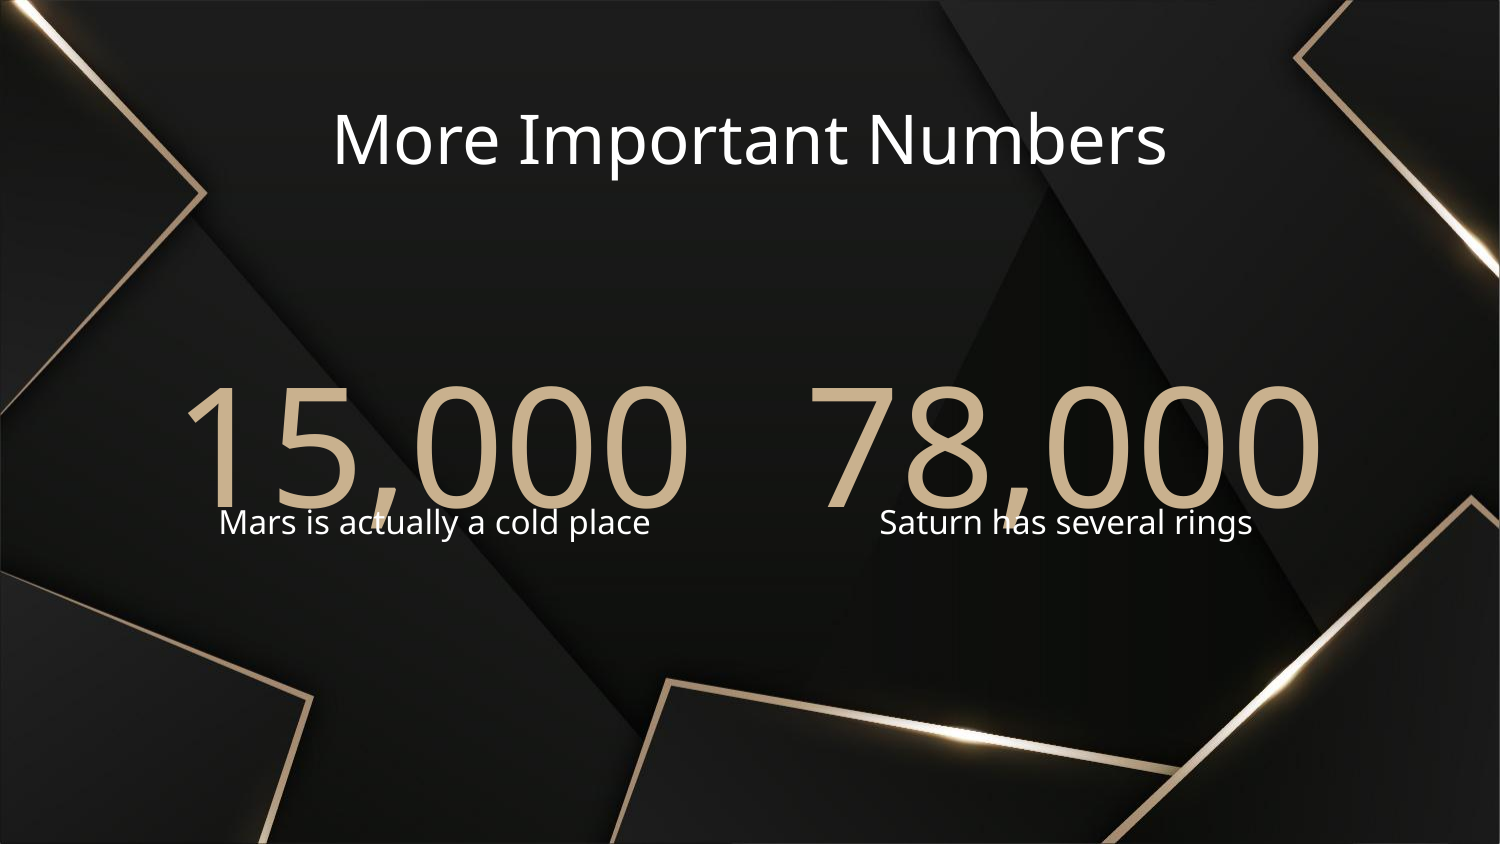

# More Important Numbers
15,000
78,000
Mars is actually a cold place
Saturn has several rings